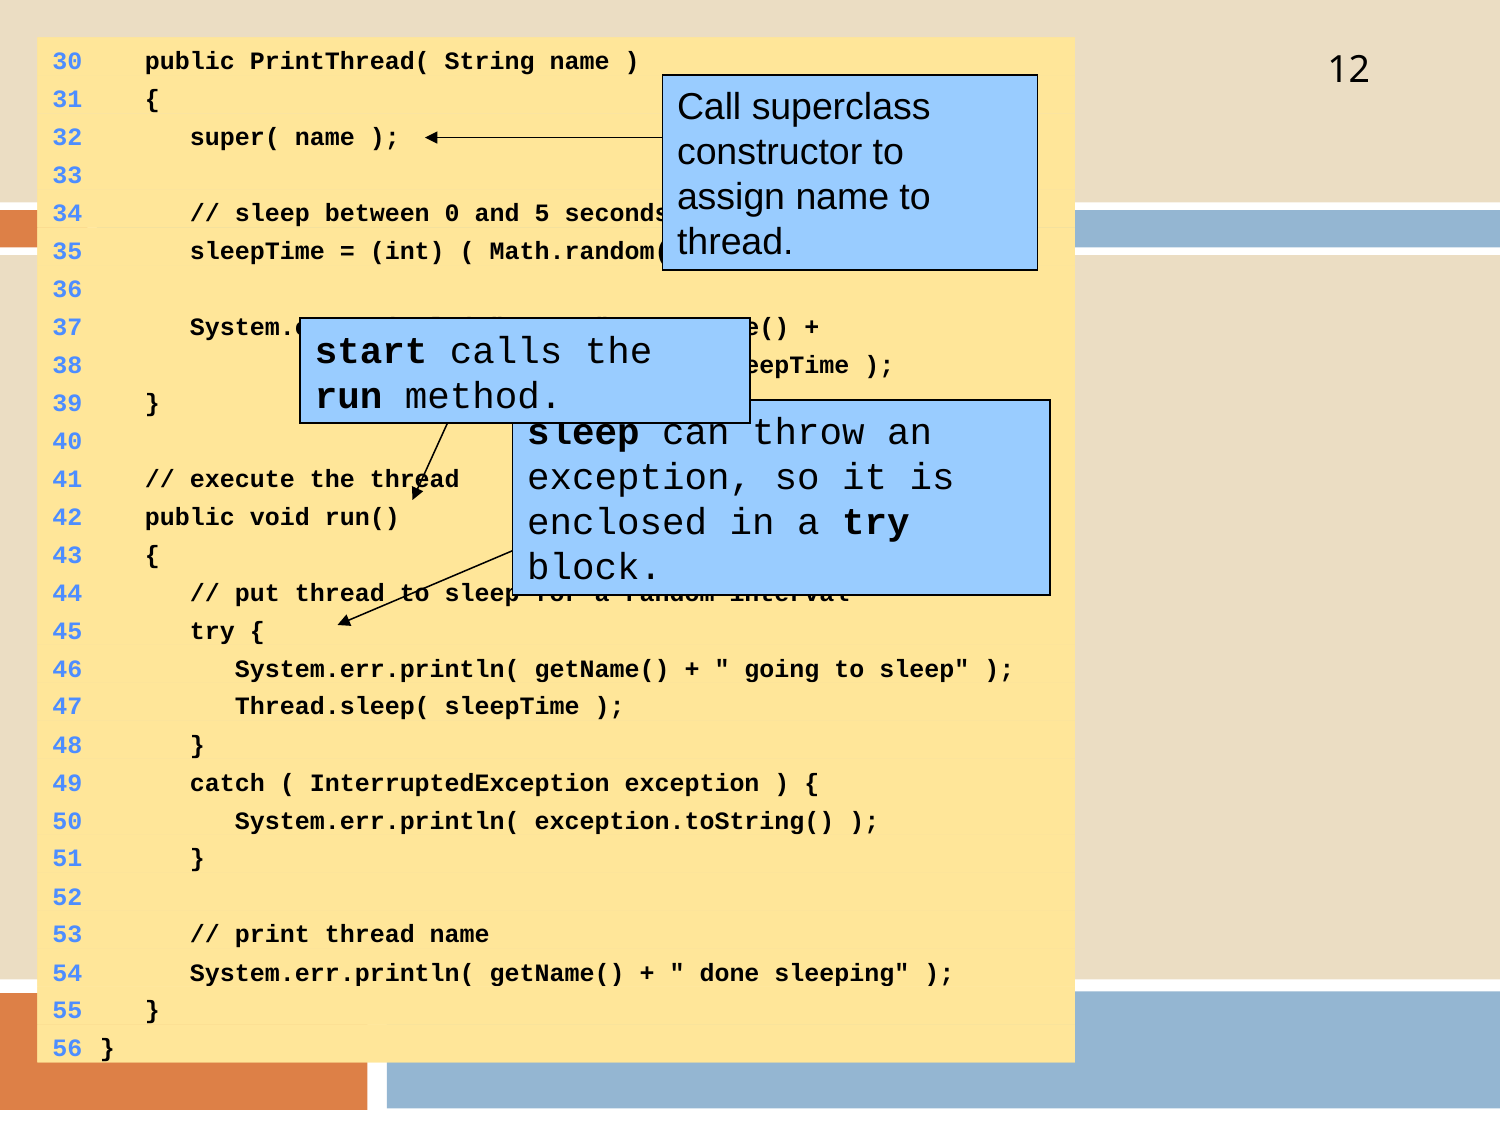

30	 public PrintThread( String name )
	31	 {
	32	 super( name );
	33
	34	 // sleep between 0 and 5 seconds
	35	 sleepTime = (int) ( Math.random() * 5000 );
	36
	37	 System.err.println( "Name: " + getName() +
	38	 "; sleep: " + sleepTime );
	39	 }
	40
	41	 // execute the thread
	42	 public void run()
	43	 {
	44	 // put thread to sleep for a random interval
	45	 try {
	46	 System.err.println( getName() + " going to sleep" );
	47	 Thread.sleep( sleepTime );
	48	 }
	49	 catch ( InterruptedException exception ) {
	50	 System.err.println( exception.toString() );
	51	 }
	52
	53	 // print thread name
	54	 System.err.println( getName() + " done sleeping" );
	55	 }
	56	}
Call superclass constructor to assign name to thread.
start calls the run method.
sleep can throw an exception, so it is enclosed in a try block.
#
1.2 Constructor
1.2.1 Randomize sleepTime
2. run
2.1 sleep